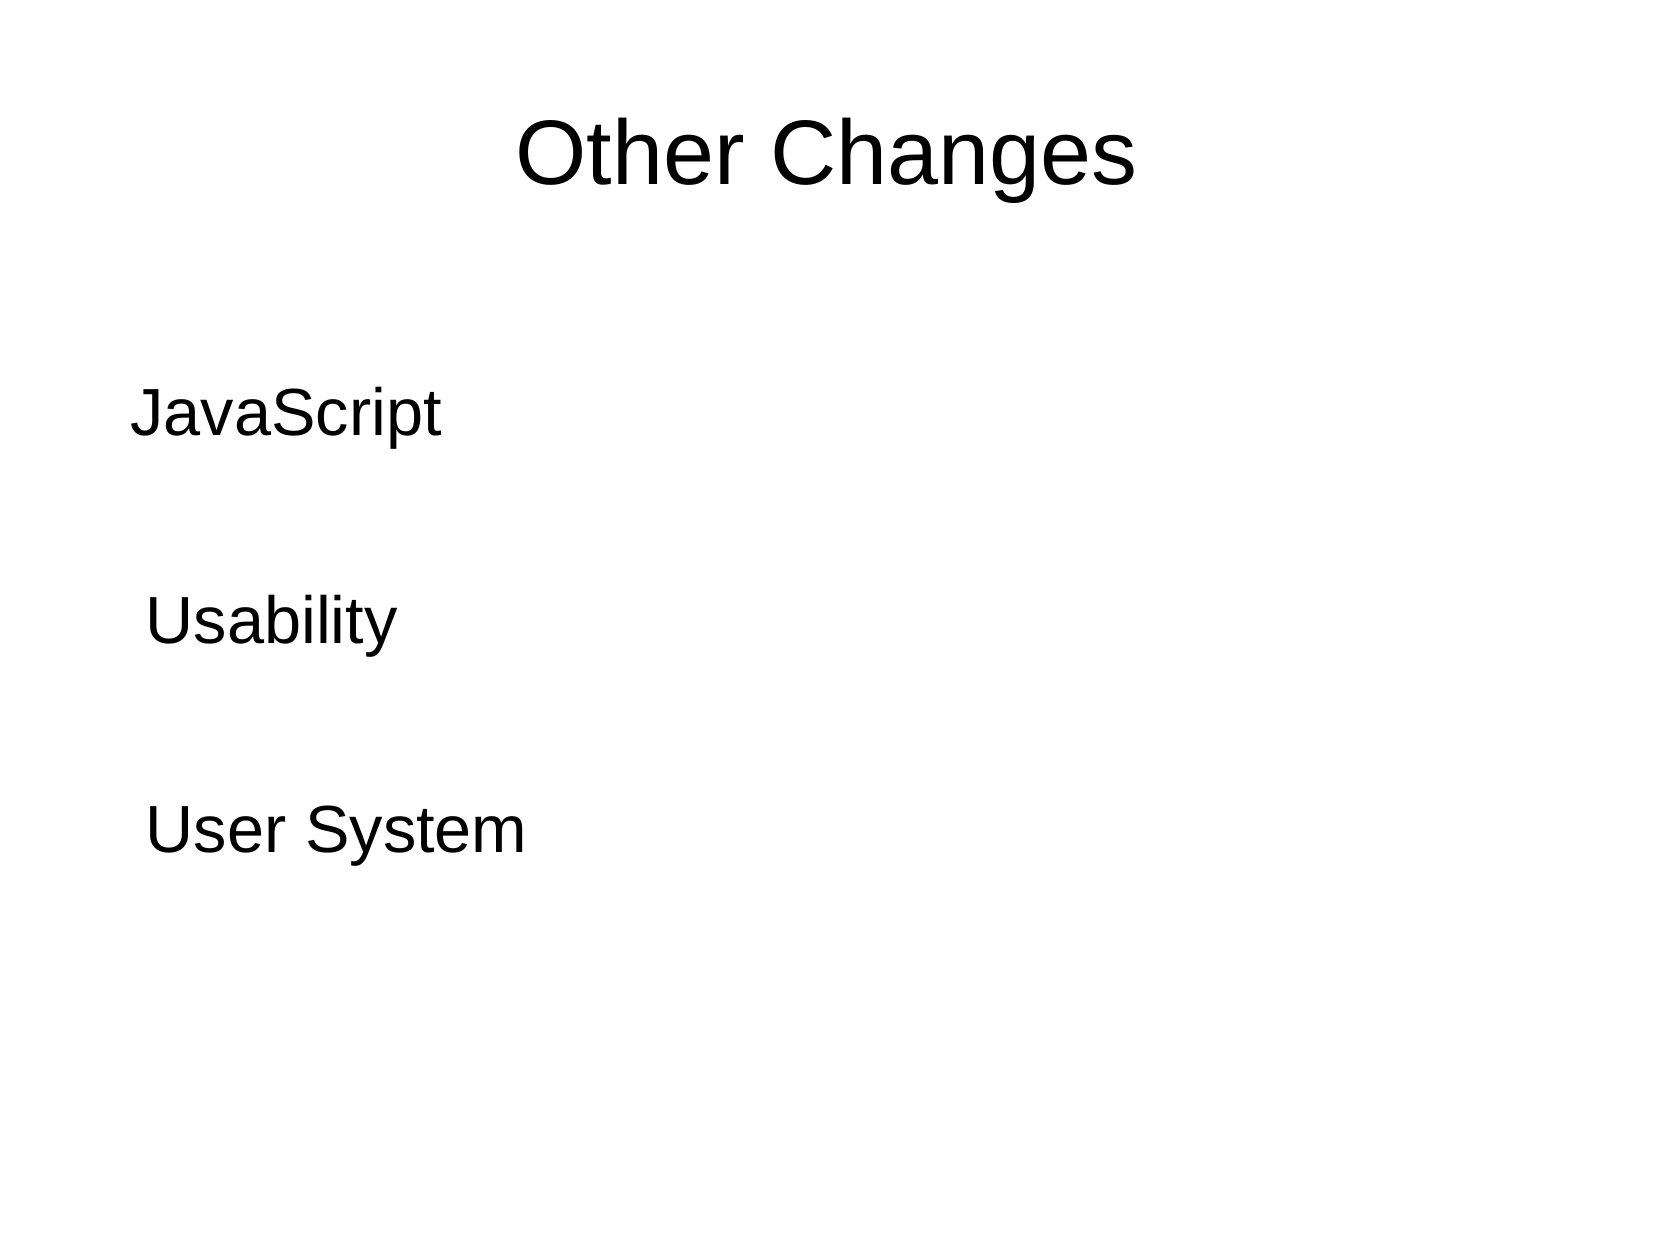

# Other Changes
 JavaScript
Usability
User System